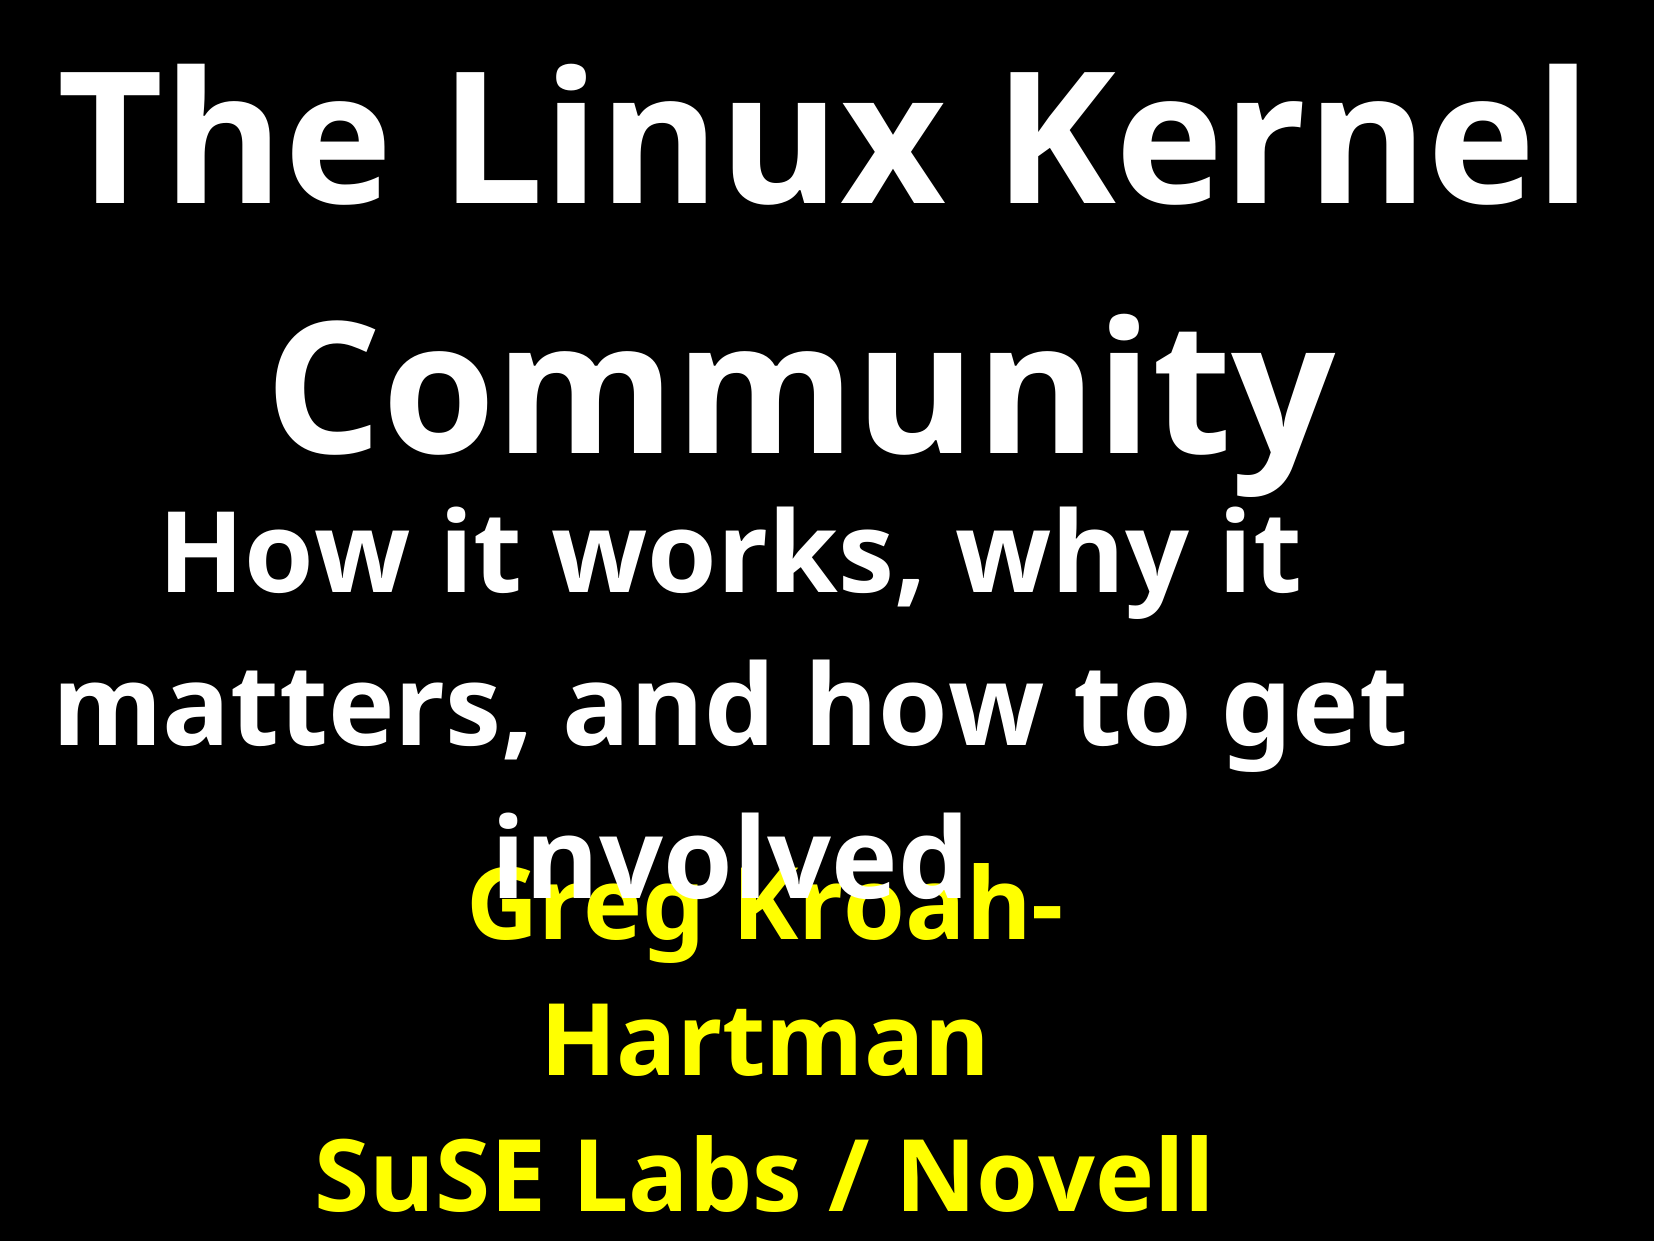

The Linux Kernel Community
How it works, why it matters, and how to get involved
Greg Kroah-Hartman
SuSE Labs / Novell